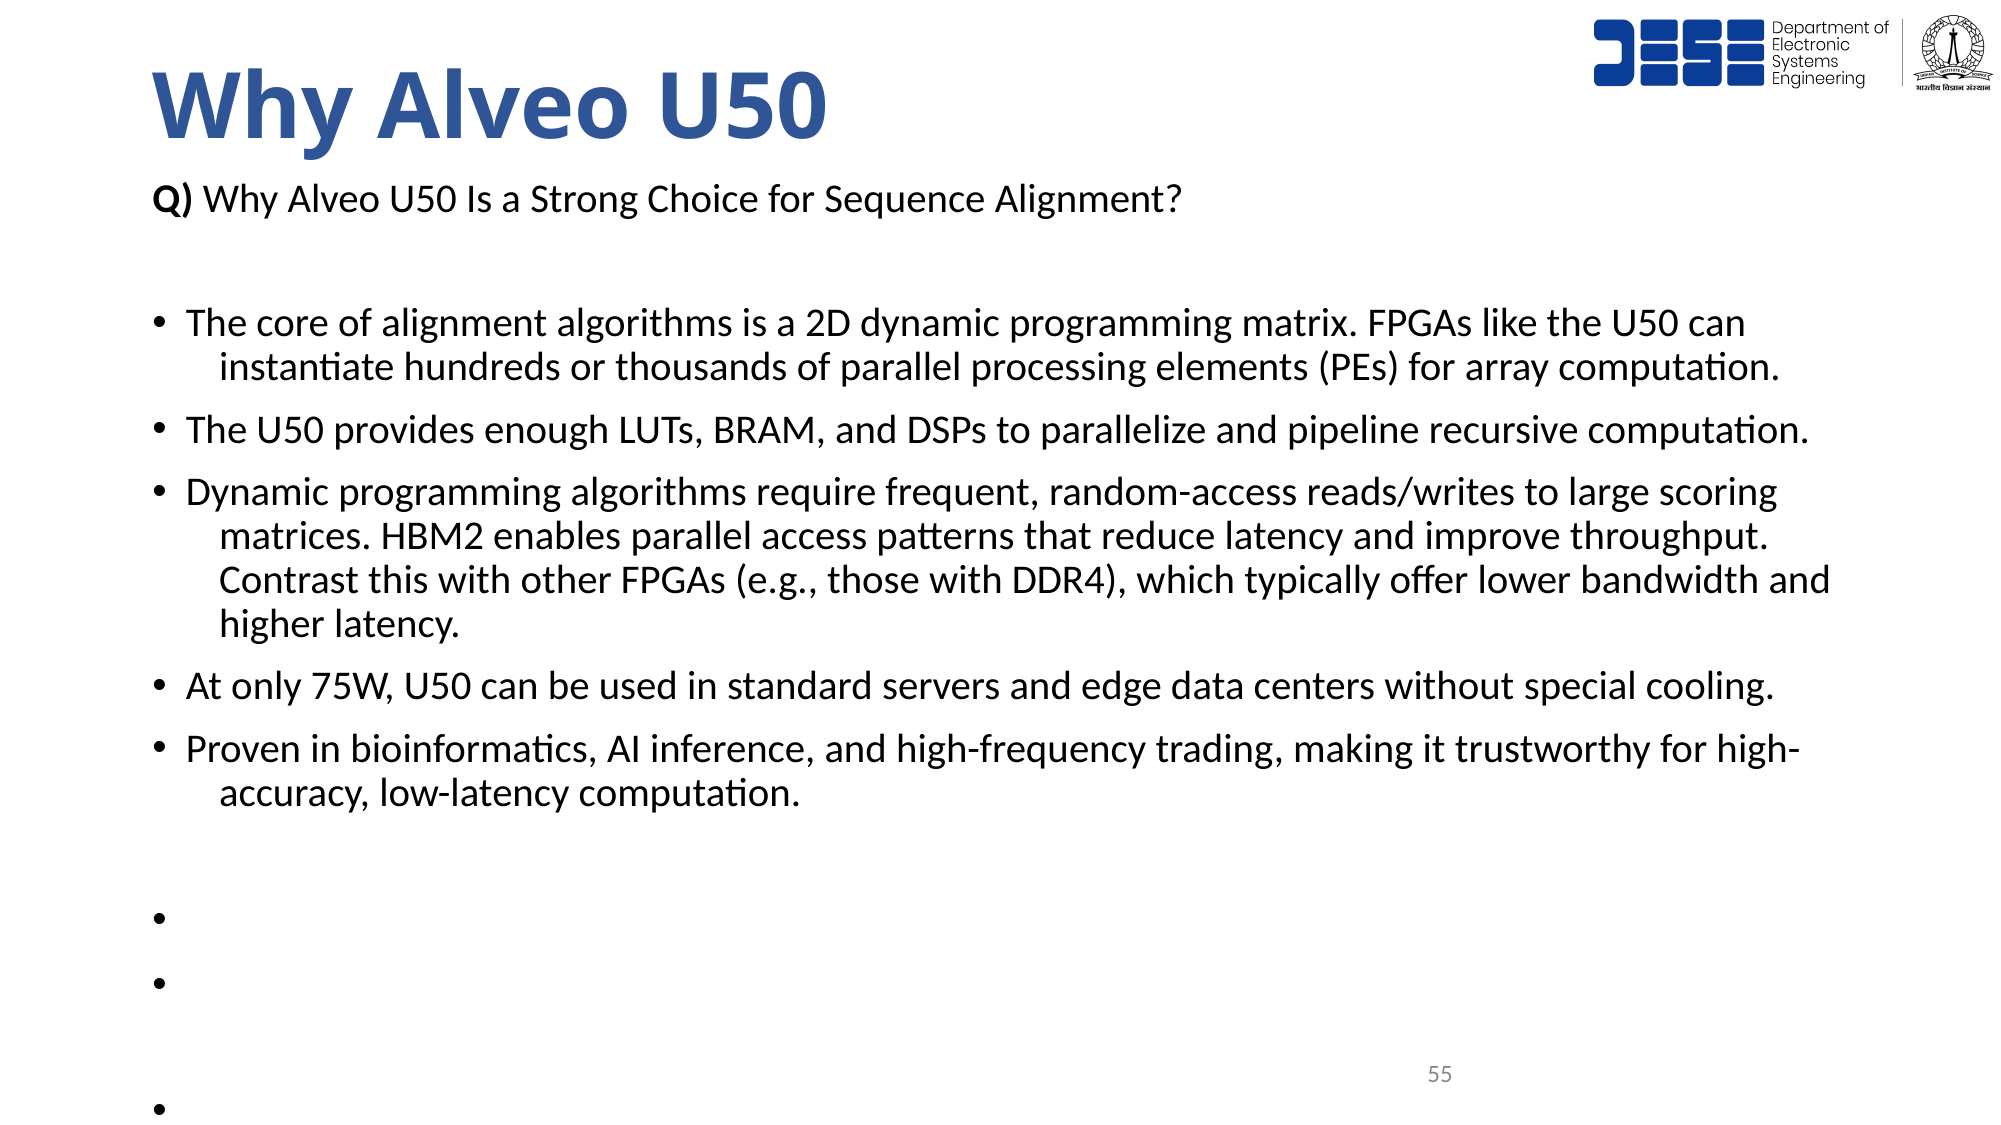

# Why Alveo U50
Q) Why Alveo U50 Is a Strong Choice for Sequence Alignment?
The core of alignment algorithms is a 2D dynamic programming matrix. FPGAs like the U50 can instantiate hundreds or thousands of parallel processing elements (PEs) for array computation.
The U50 provides enough LUTs, BRAM, and DSPs to parallelize and pipeline recursive computation.
Dynamic programming algorithms require frequent, random-access reads/writes to large scoring matrices. HBM2 enables parallel access patterns that reduce latency and improve throughput. Contrast this with other FPGAs (e.g., those with DDR4), which typically offer lower bandwidth and higher latency.
At only 75W, U50 can be used in standard servers and edge data centers without special cooling.
Proven in bioinformatics, AI inference, and high-frequency trading, making it trustworthy for high-accuracy, low-latency computation.